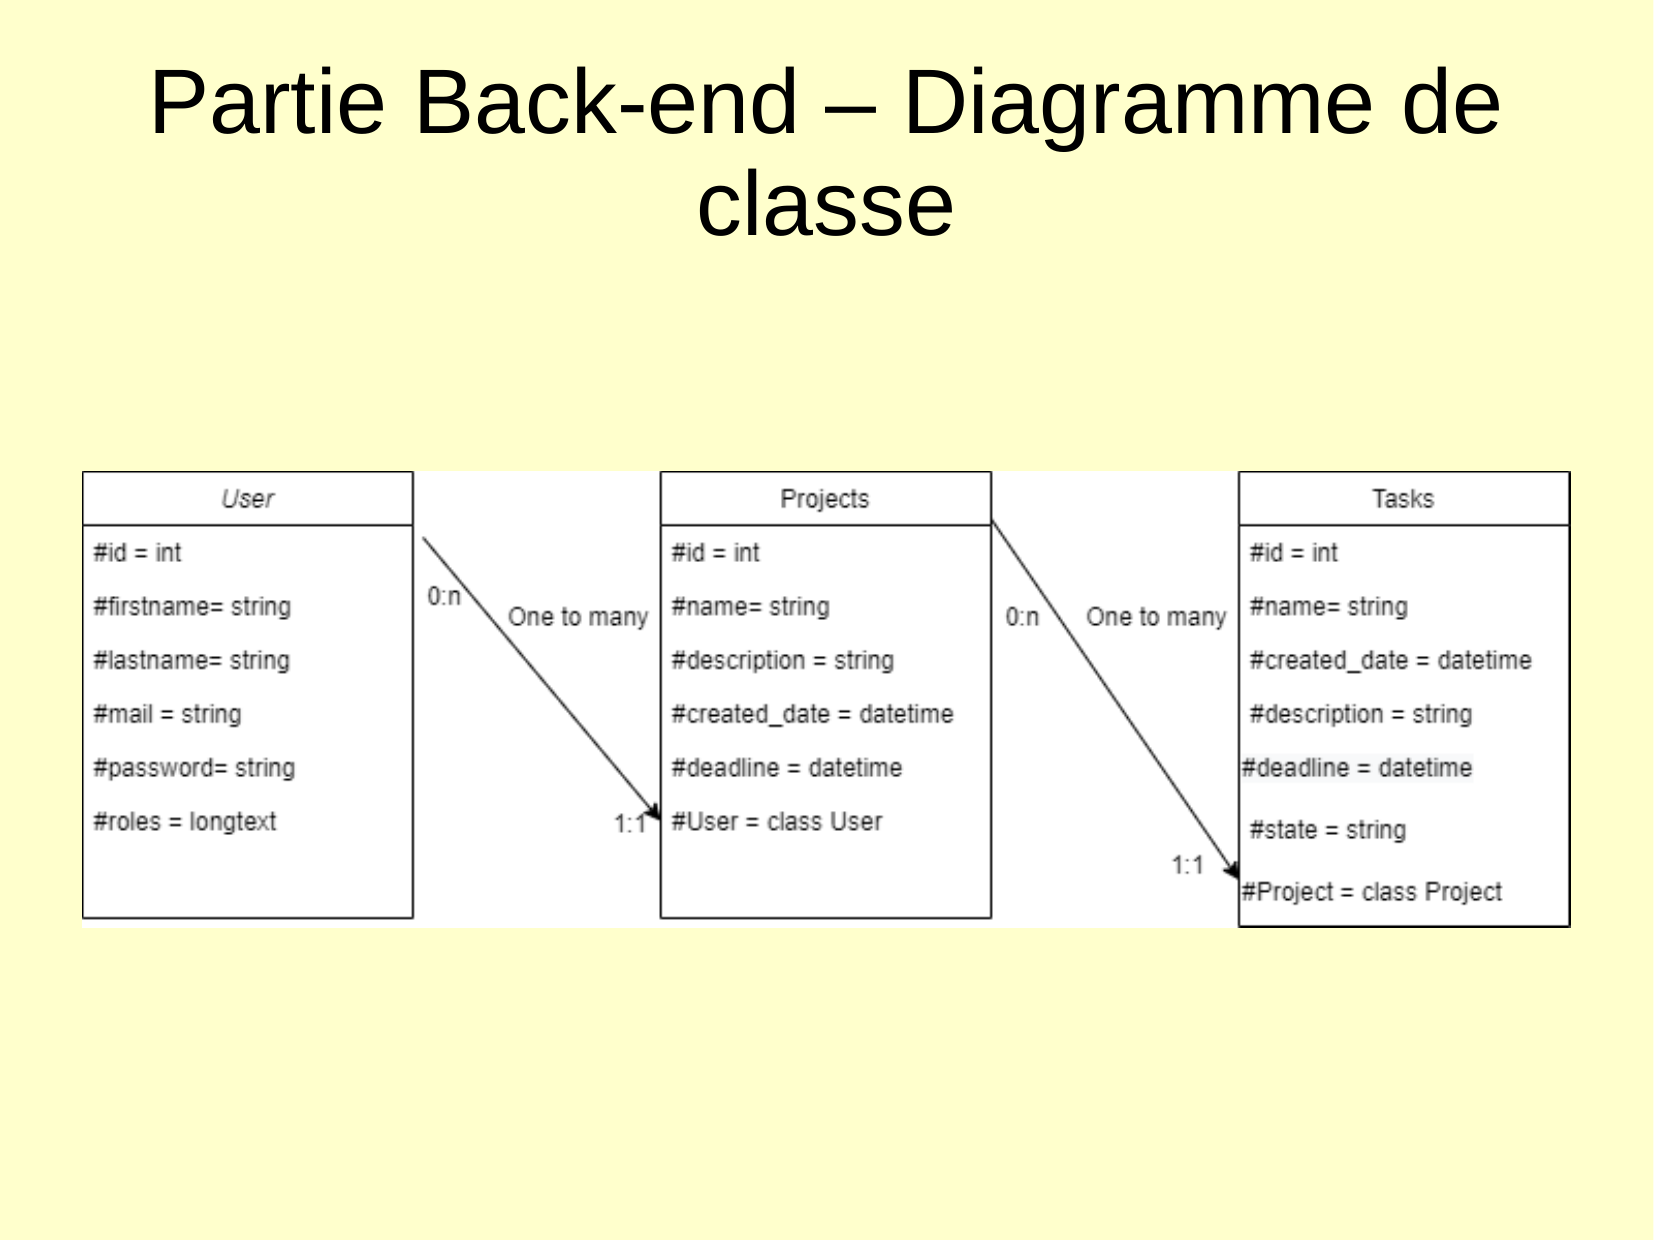

# Partie Back-end – Diagramme de classe